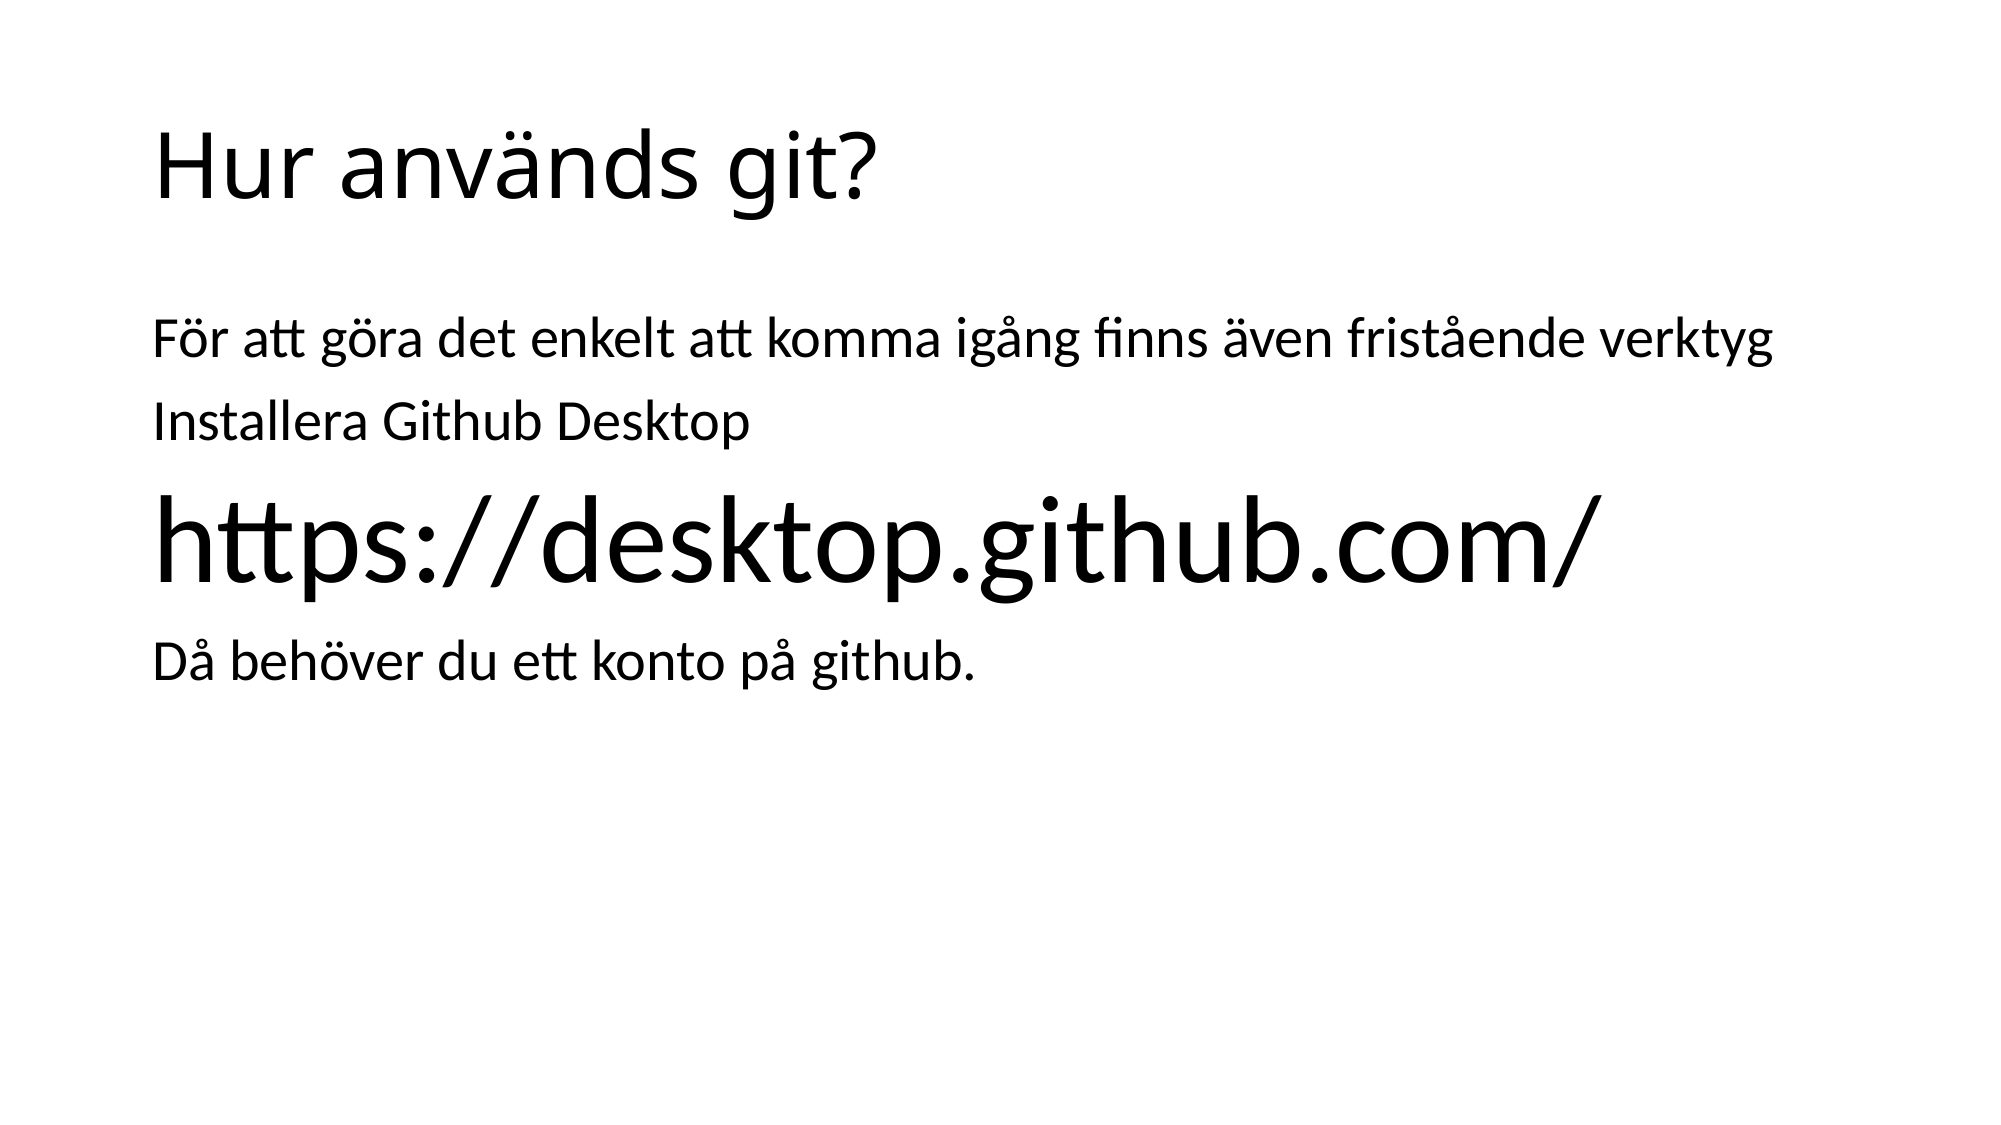

# Hur används git?
För att göra det enkelt att komma igång finns även fristående verktyg
Installera Github Desktop
https://desktop.github.com/
Då behöver du ett konto på github.